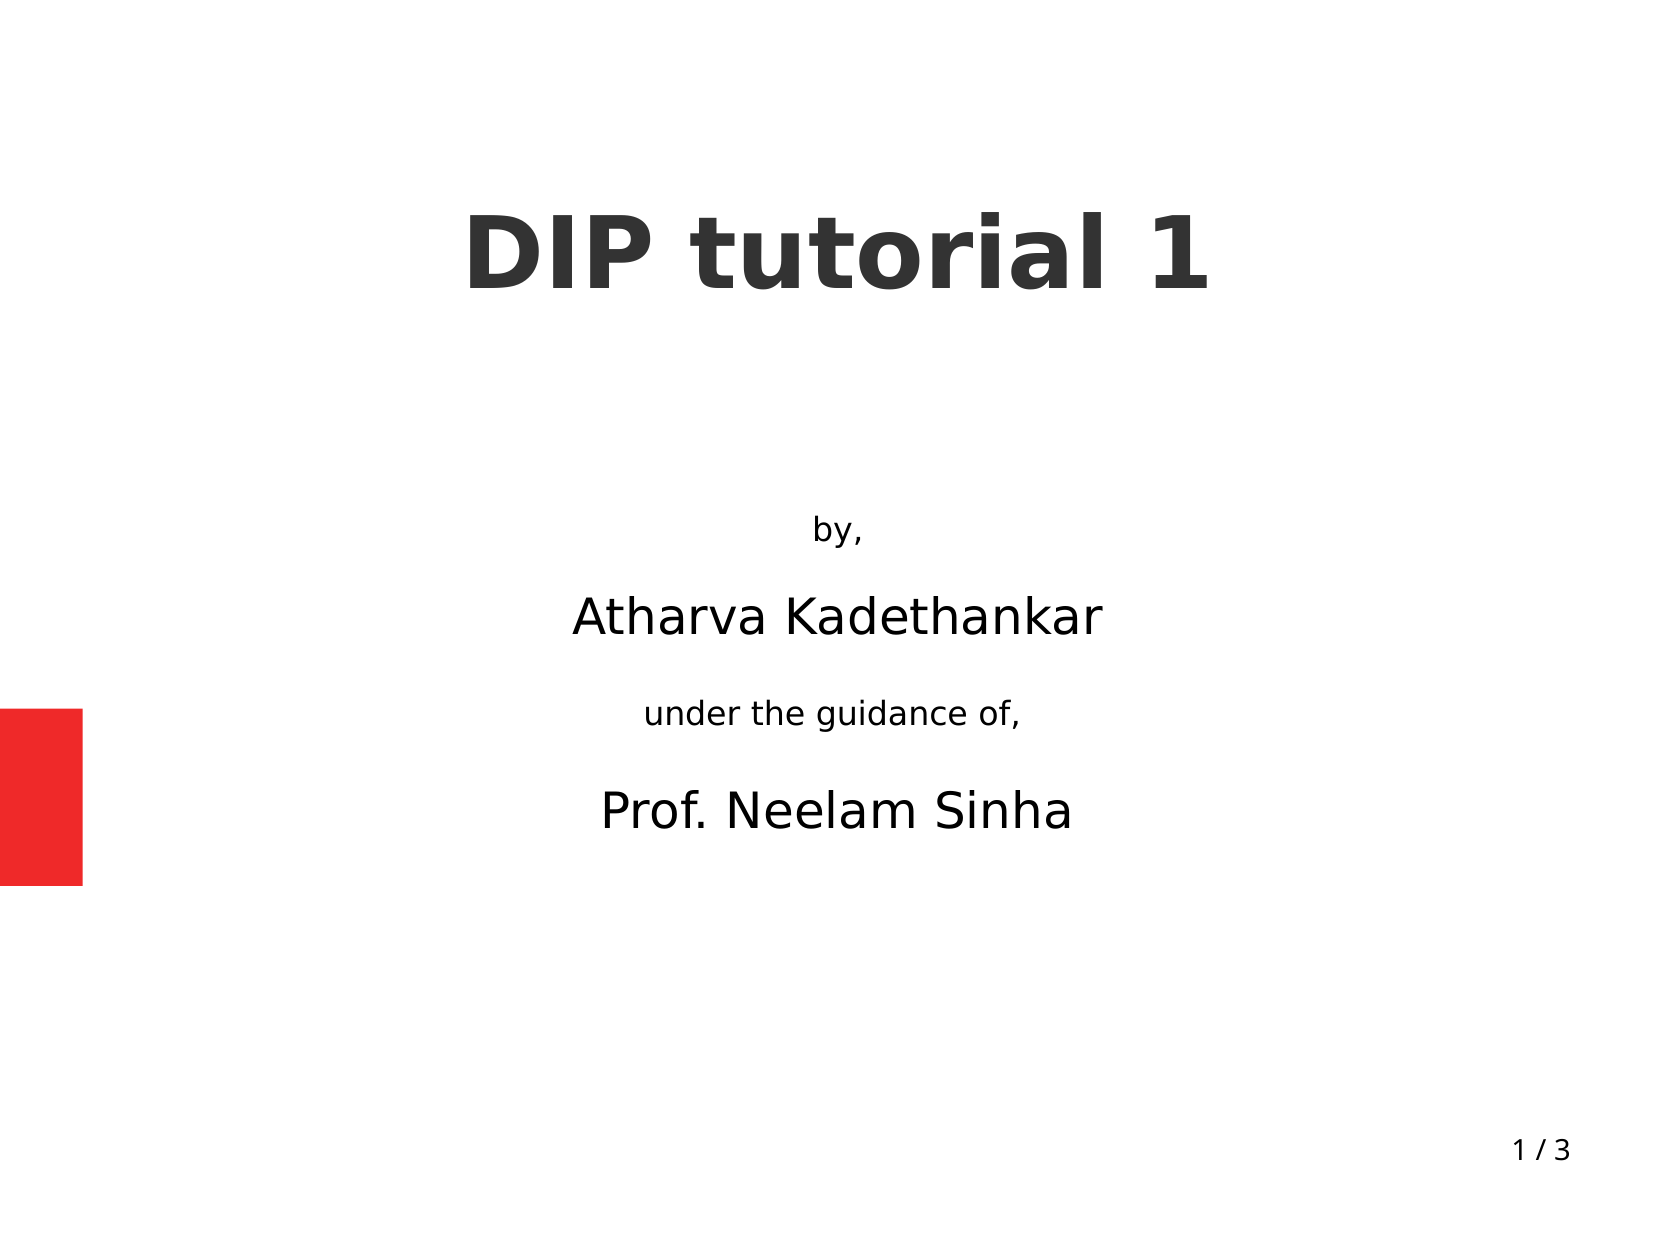

# DIP tutorial 1
by,
Atharva Kadethankar
under the guidance of,
Prof. Neelam Sinha
1